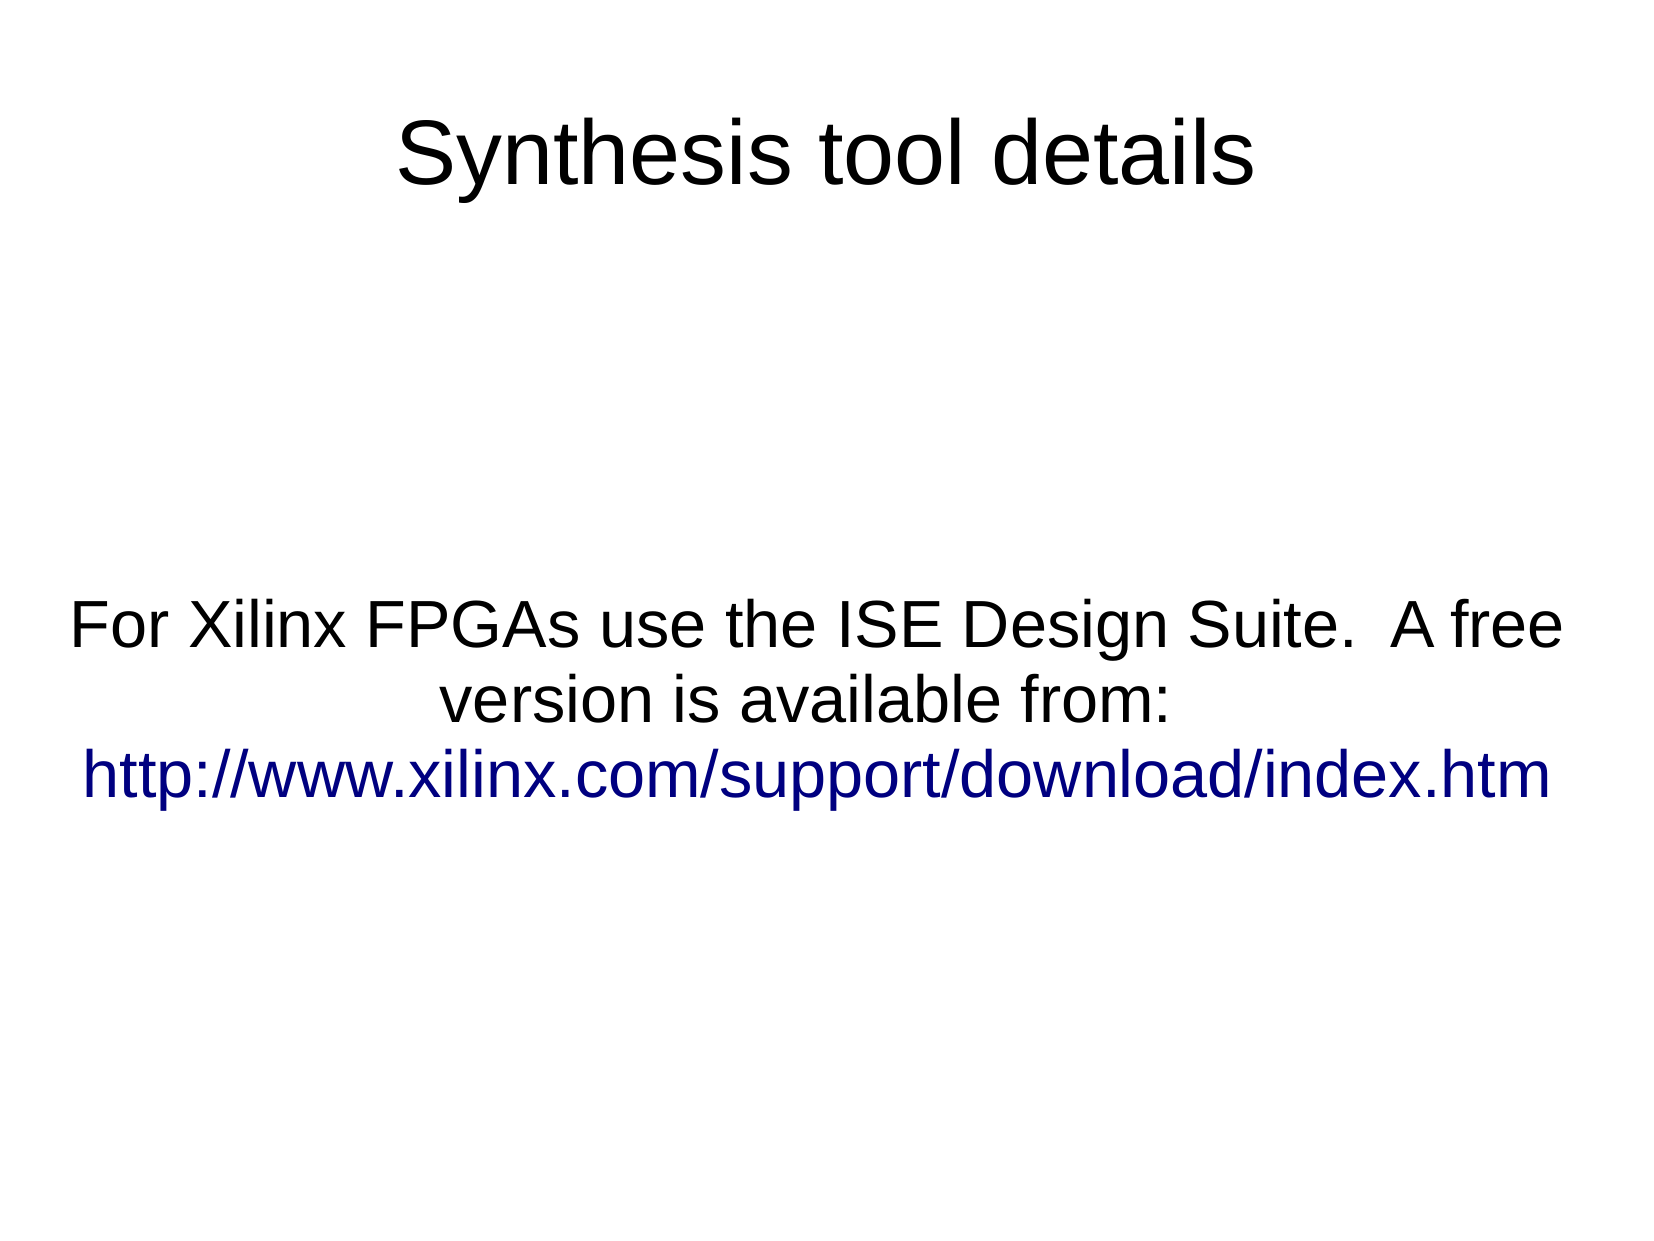

# Synthesis tool details
For Xilinx FPGAs use the ISE Design Suite. A free version is available from:
http://www.xilinx.com/support/download/index.htm